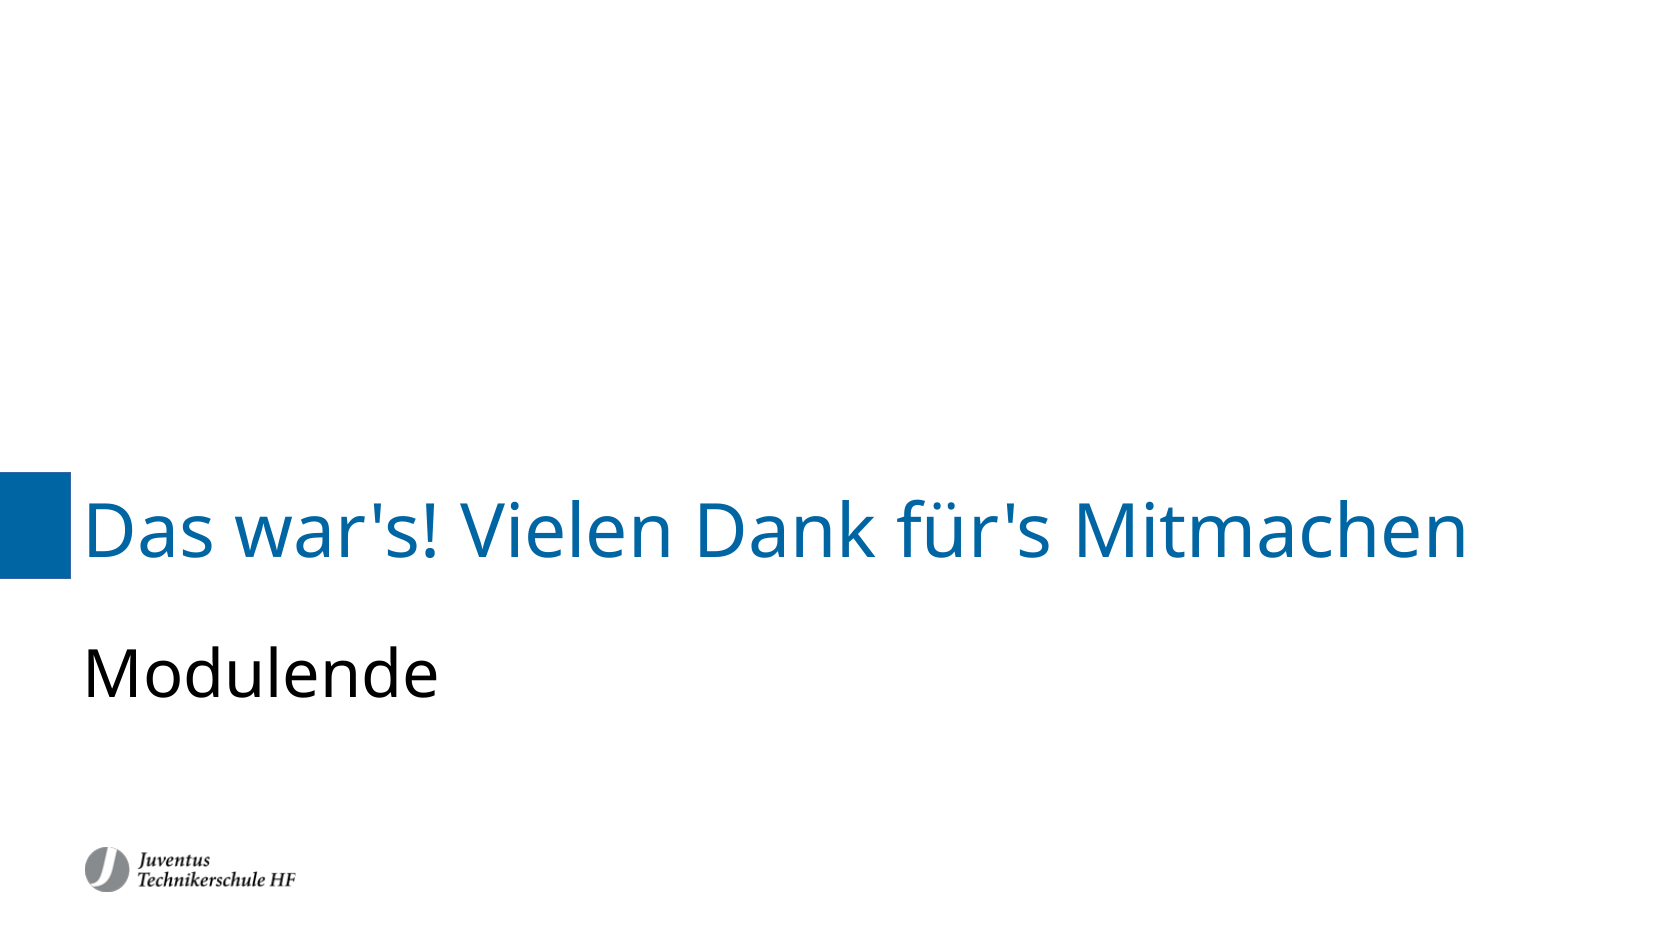

# Das war's! Vielen Dank für's Mitmachen
Modulende